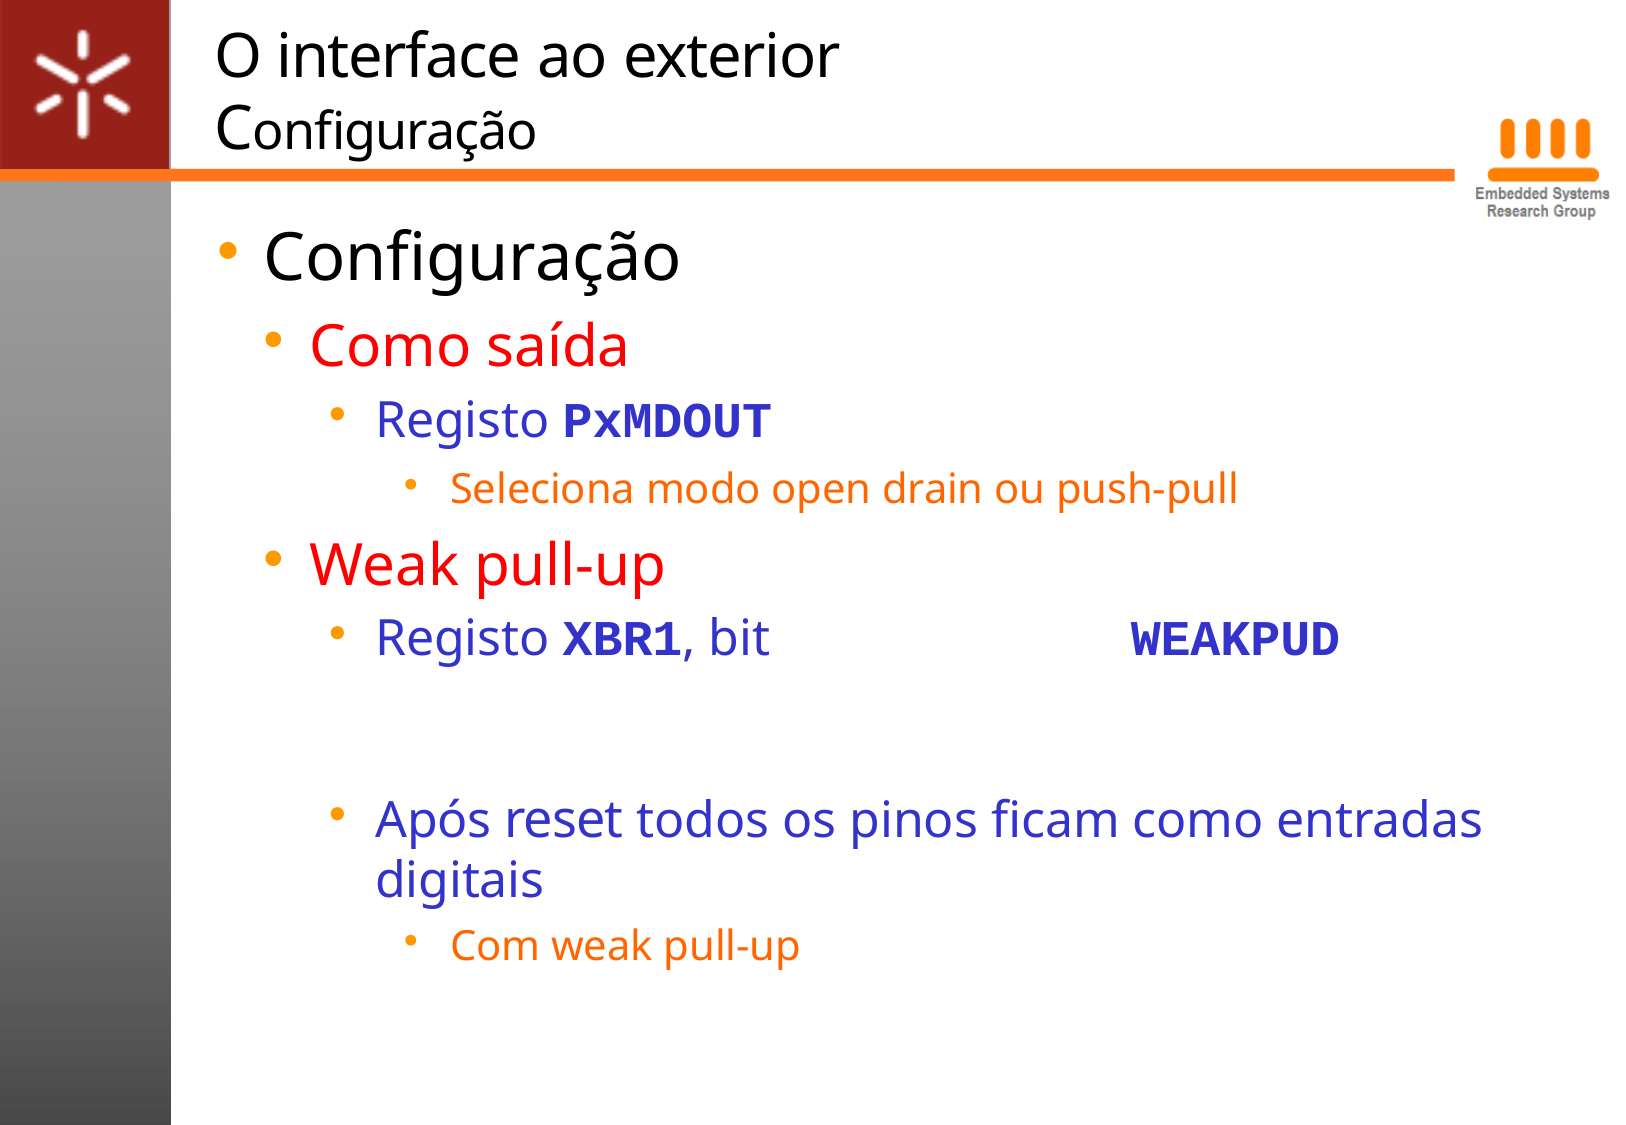

# O interface ao exterior Configuração
Configuração
Como saída
Registo PxMDOUT
Seleciona modo open drain ou push-pull
Weak pull-up
Registo XBR1, bit	WEAKPUD
Após reset todos os pinos ficam como entradas digitais
Com weak pull-up